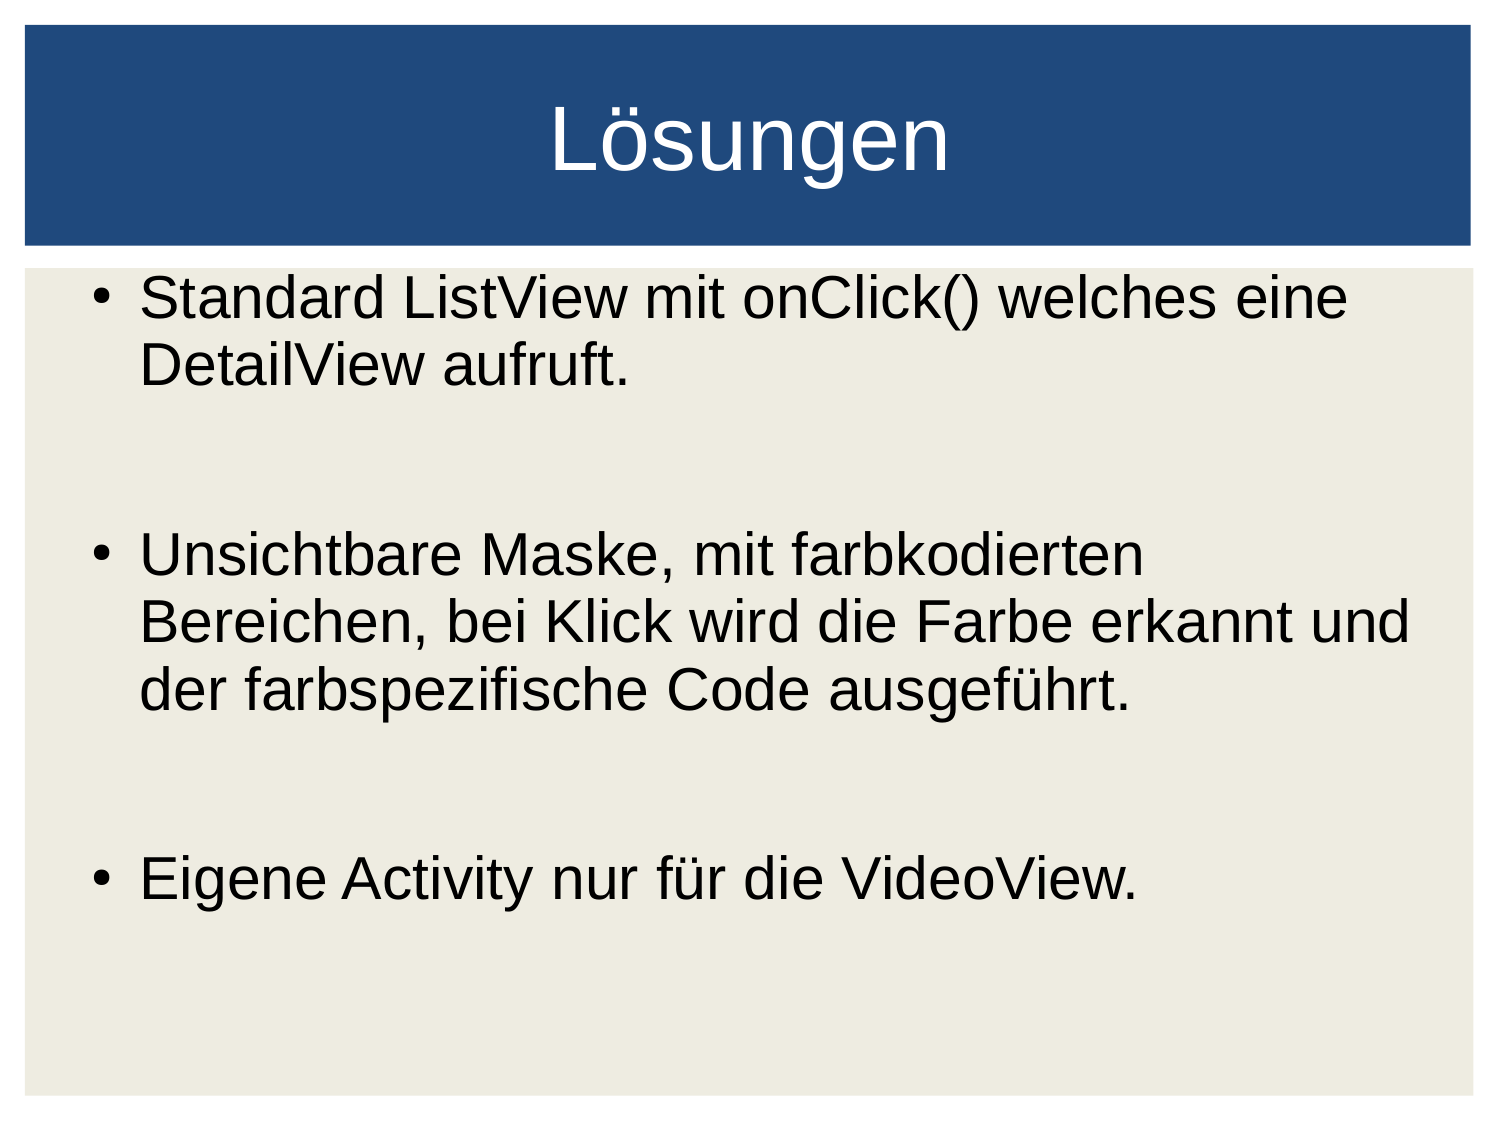

# Lösungen
Standard ListView mit onClick() welches eine DetailView aufruft.
Unsichtbare Maske, mit farbkodierten Bereichen, bei Klick wird die Farbe erkannt und der farbspezifische Code ausgeführt.
Eigene Activity nur für die VideoView.